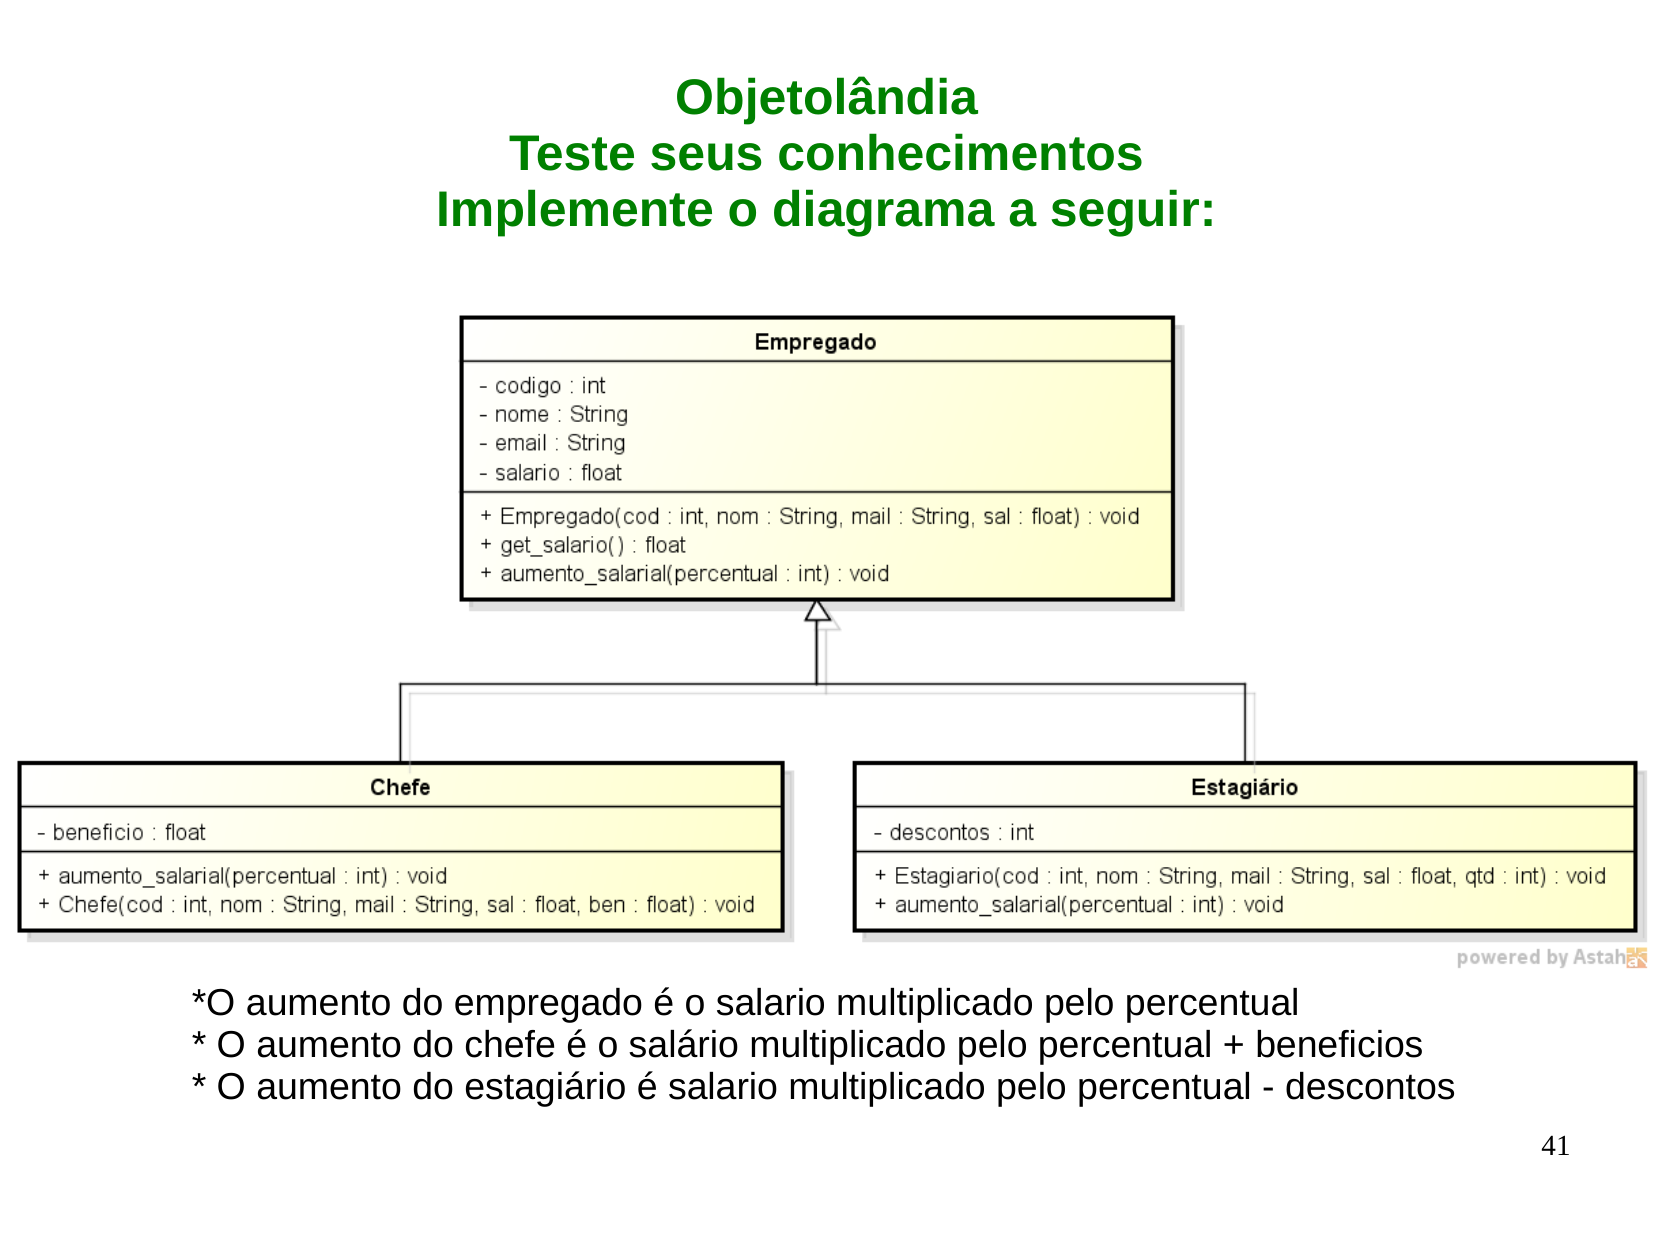

# Objetolândia Teste seus conhecimentos Implemente o diagrama a seguir:
*O aumento do empregado é o salario multiplicado pelo percentual
* O aumento do chefe é o salário multiplicado pelo percentual + beneficios
* O aumento do estagiário é salario multiplicado pelo percentual - descontos
41